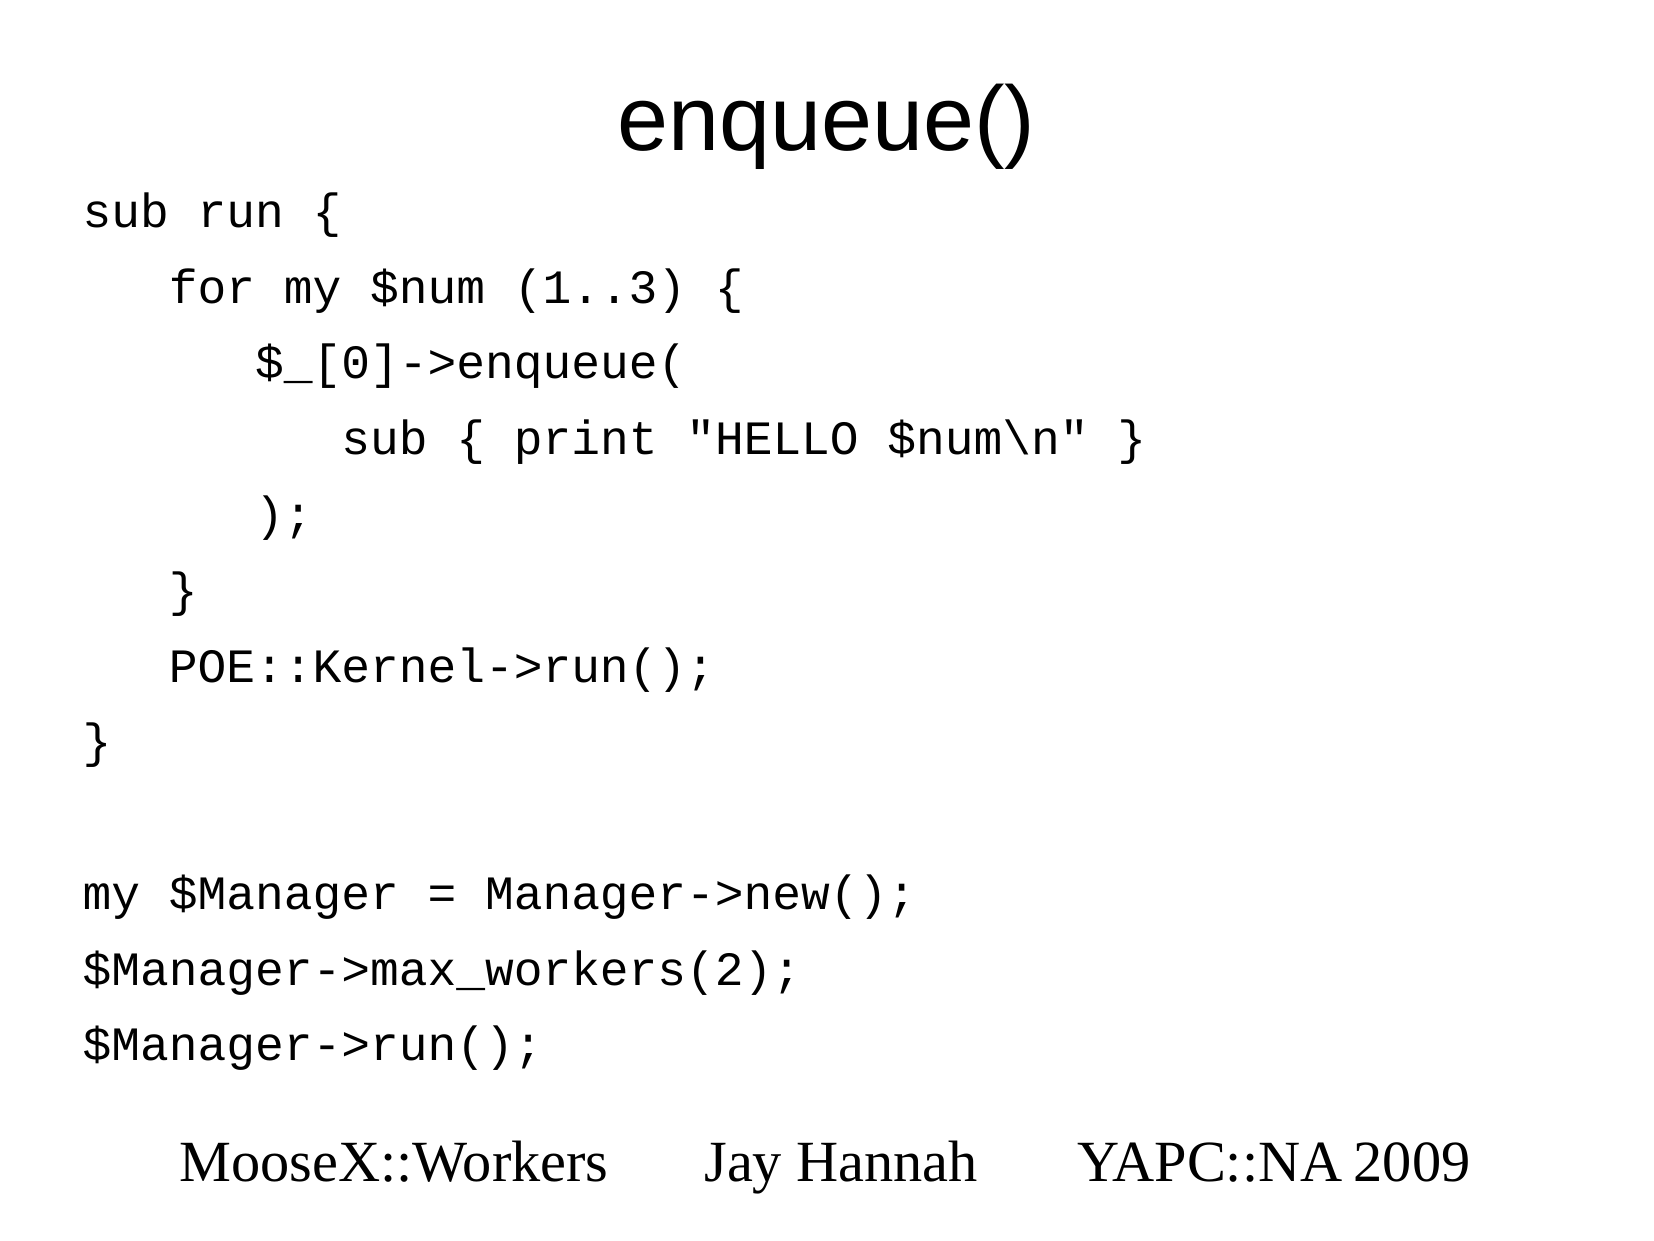

# enqueue()
sub run {
 for my $num (1..3) {
 $_[0]->enqueue(
 sub { print "HELLO $num\n" }
 );
 }
 POE::Kernel->run();
}
my $Manager = Manager->new();
$Manager->max_workers(2);
$Manager->run();